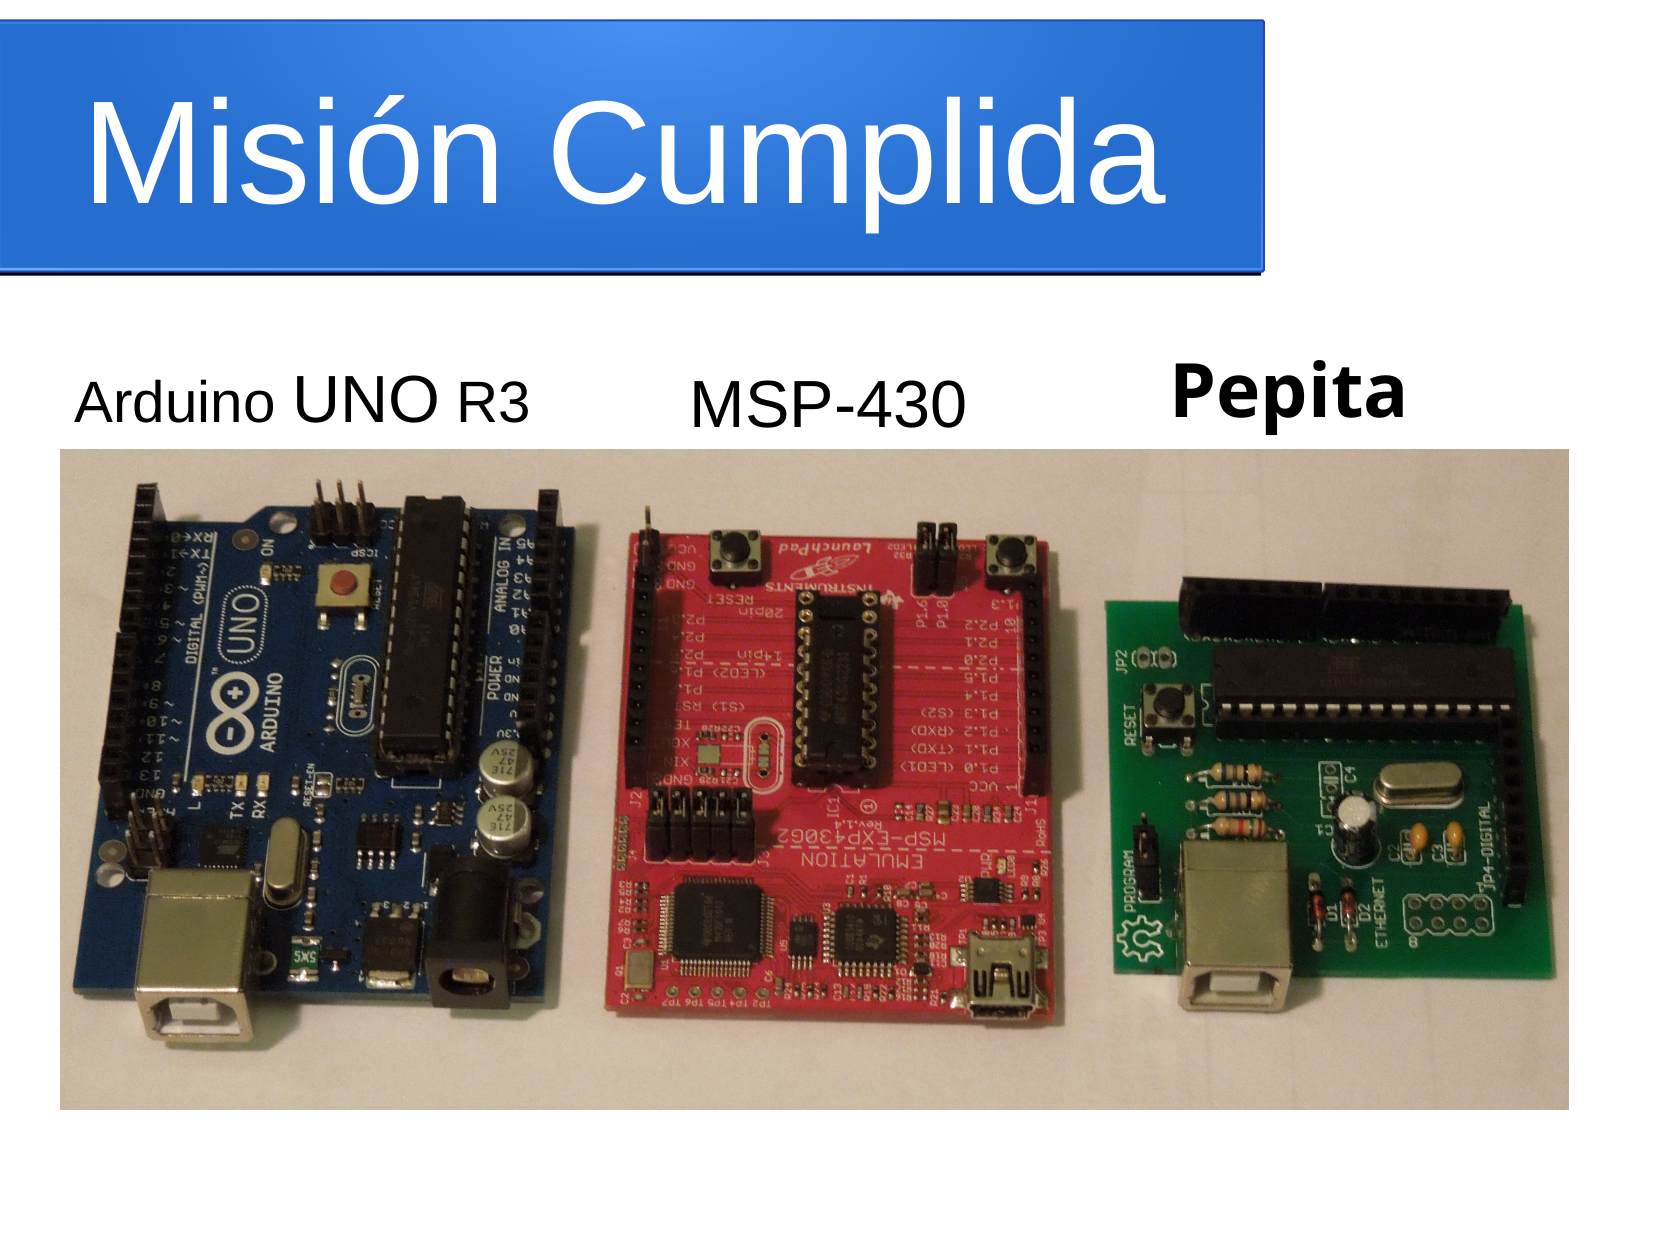

# Misión Cumplida
Pepita
Arduino UNO R3
MSP-430